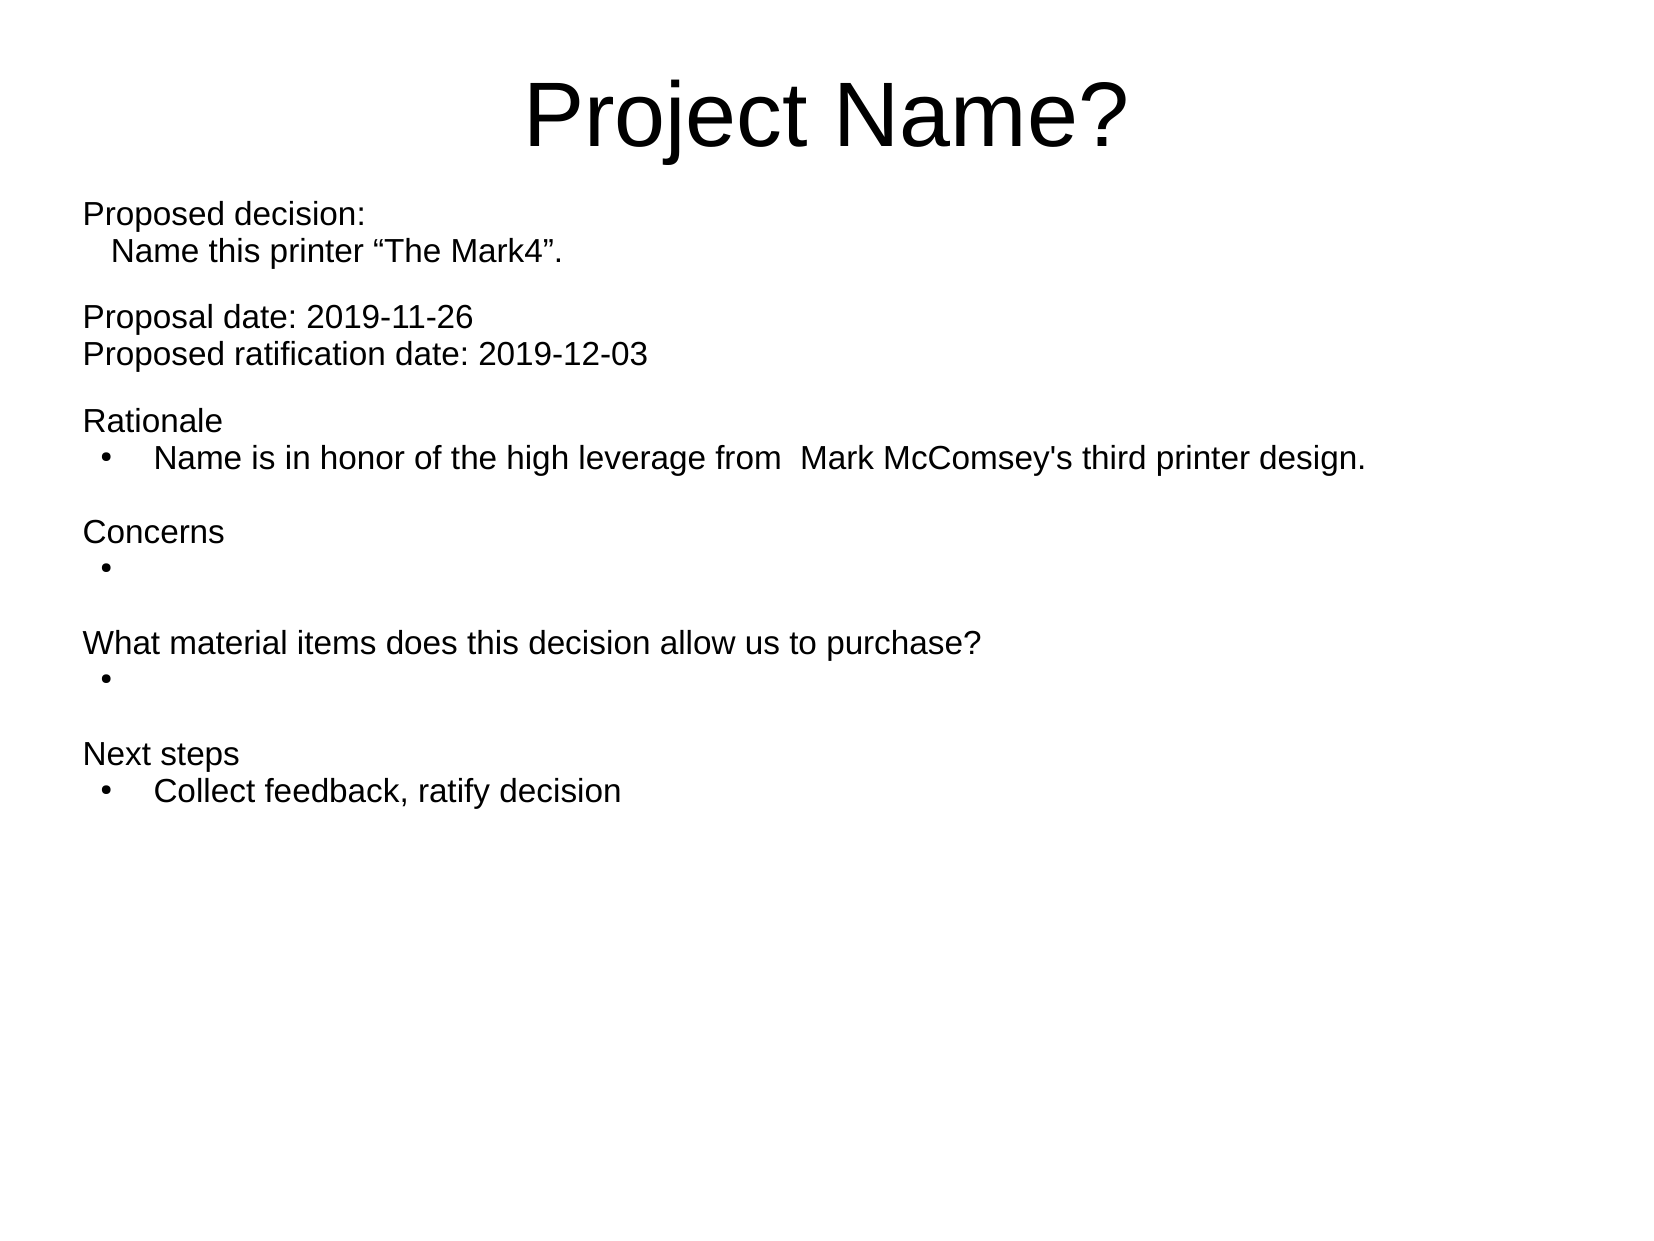

# Project Name?
Proposed decision:
Name this printer “The Mark4”.
Proposal date: 2019-11-26
Proposed ratification date: 2019-12-03
Rationale
Name is in honor of the high leverage from Mark McComsey's third printer design.
Concerns
What material items does this decision allow us to purchase?
Next steps
Collect feedback, ratify decision